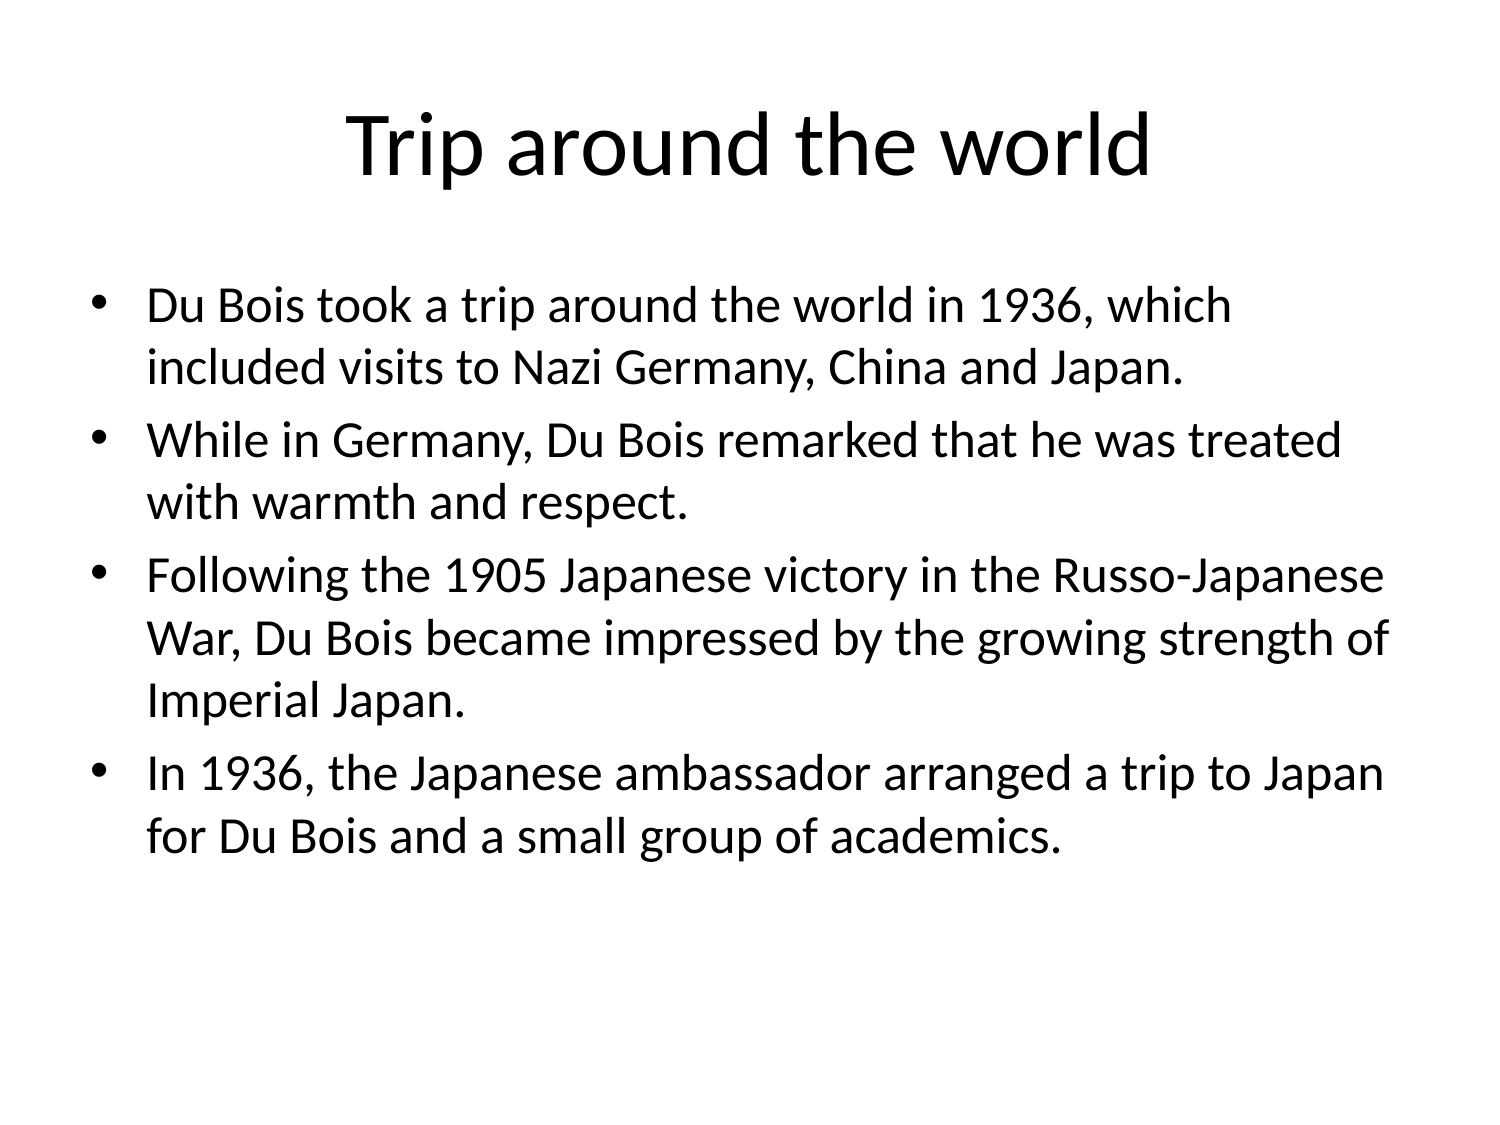

# Trip around the world
Du Bois took a trip around the world in 1936, which included visits to Nazi Germany, China and Japan.
While in Germany, Du Bois remarked that he was treated with warmth and respect.
Following the 1905 Japanese victory in the Russo-Japanese War, Du Bois became impressed by the growing strength of Imperial Japan.
In 1936, the Japanese ambassador arranged a trip to Japan for Du Bois and a small group of academics.